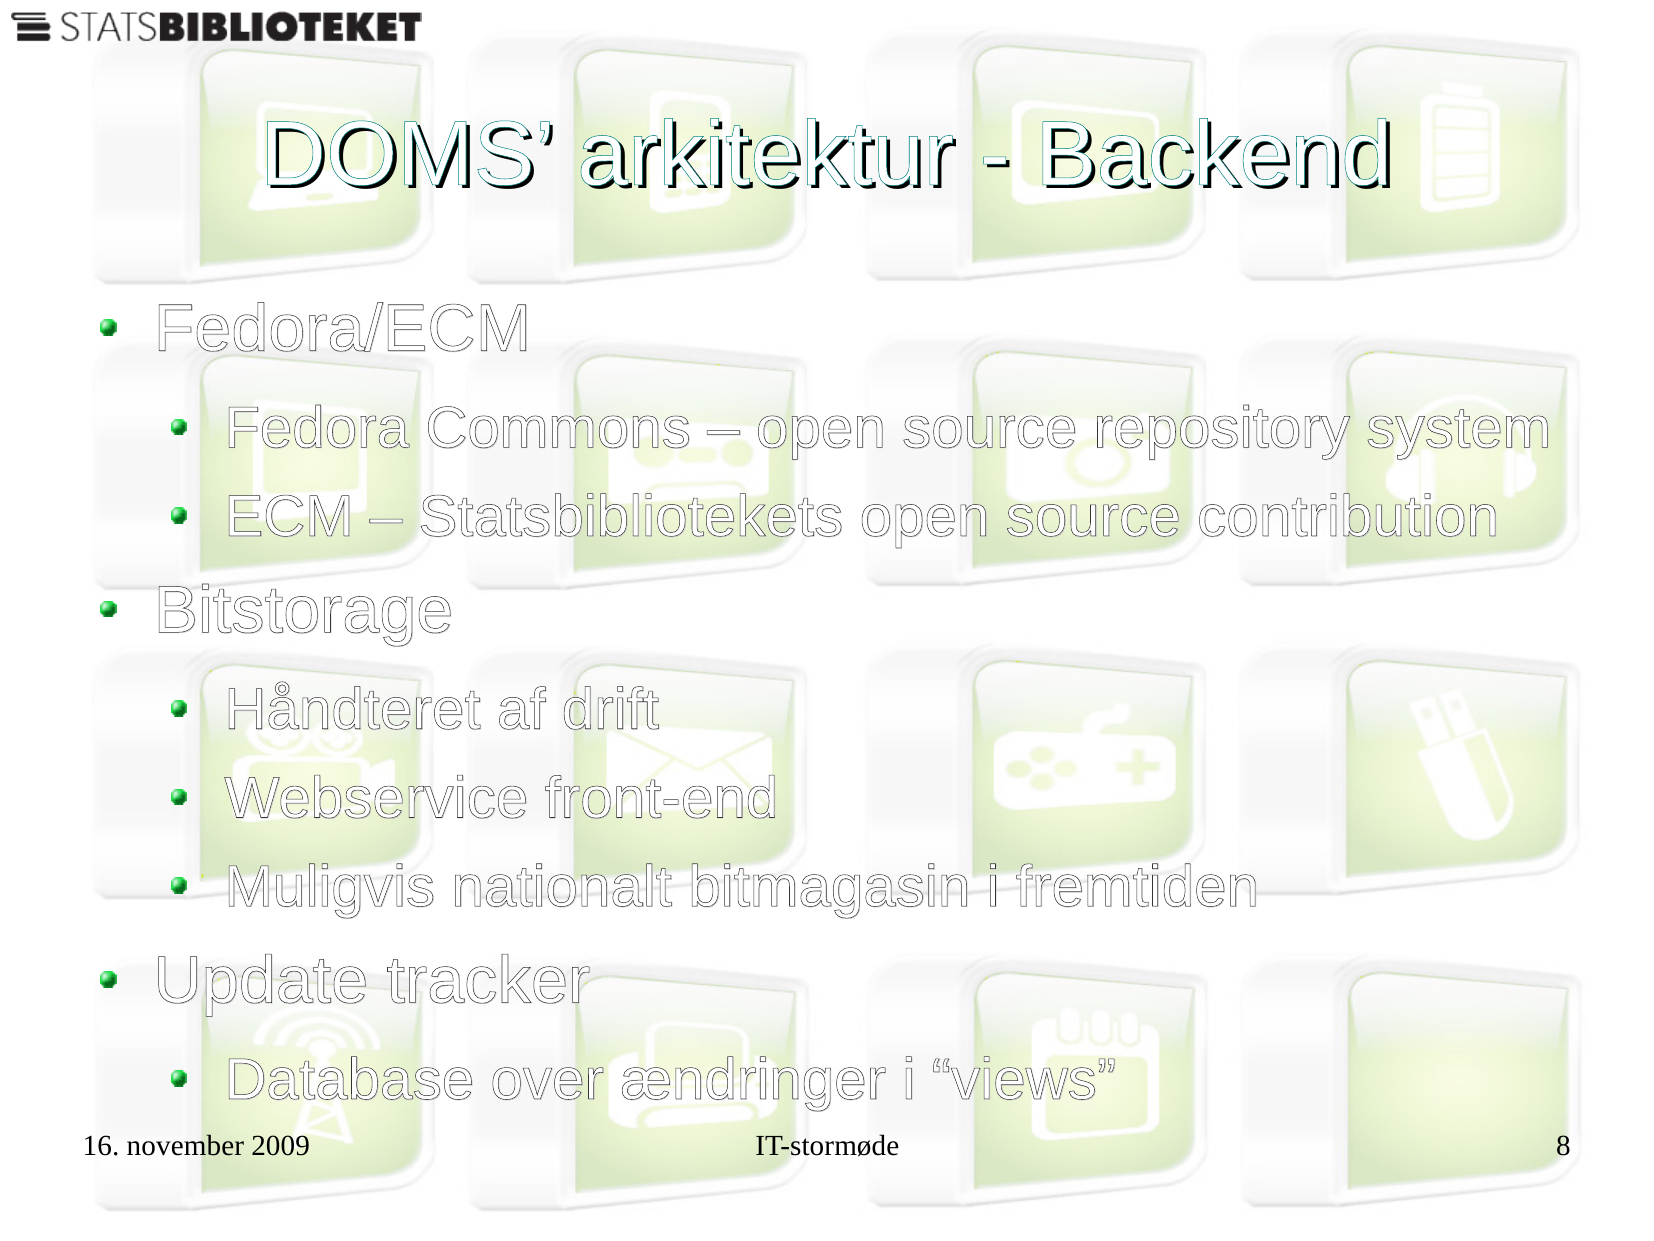

# DOMS’ arkitektur - Backend
Fedora/ECM
Fedora Commons – open source repository system
ECM – Statsbibliotekets open source contribution
Bitstorage
Håndteret af drift
Webservice front-end
Muligvis nationalt bitmagasin i fremtiden
Update tracker
Database over ændringer i “views”
16. november 2009
IT-stormøde
8